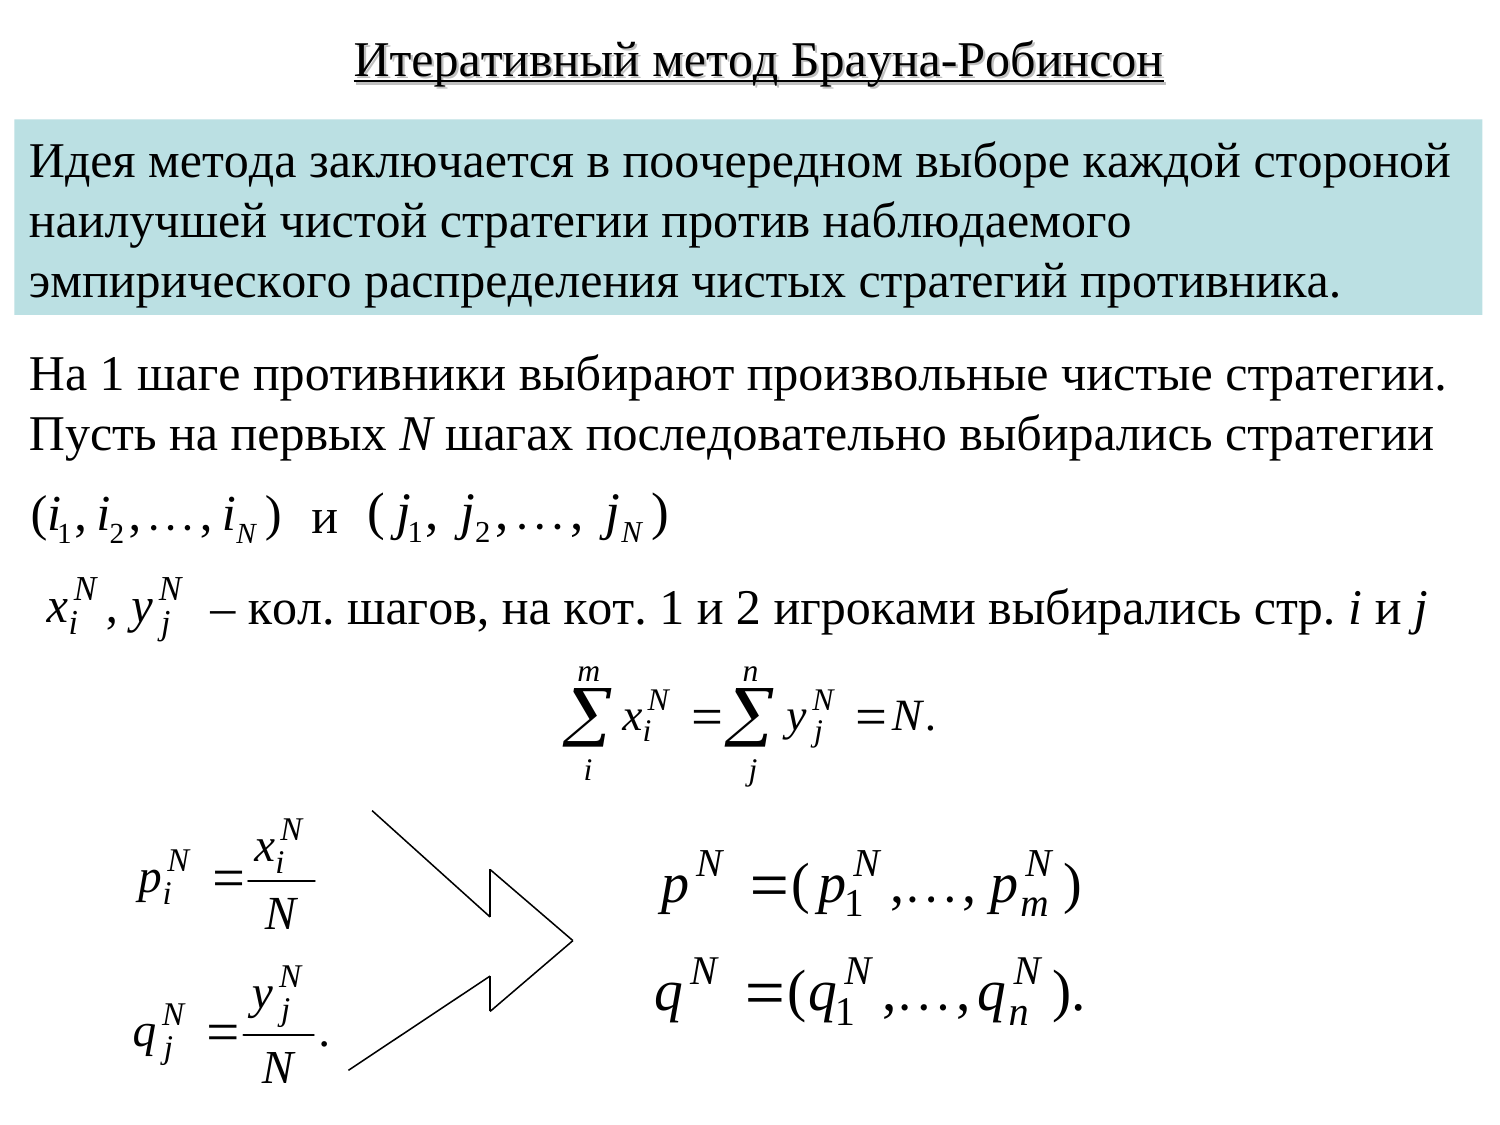

Итеративный метод Брауна-Робинсон
Идея метода заключается в поочередном выборе каждой стороной наилучшей чистой стратегии против наблюдаемого эмпирического распределения чистых стратегий противника.
На 1 шаге противники выбирают произвольные чистые стратегии. Пусть на первых N шагах последовательно выбирались стратегии
и
– кол. шагов, на кот. 1 и 2 игроками выбирались стр. i и j